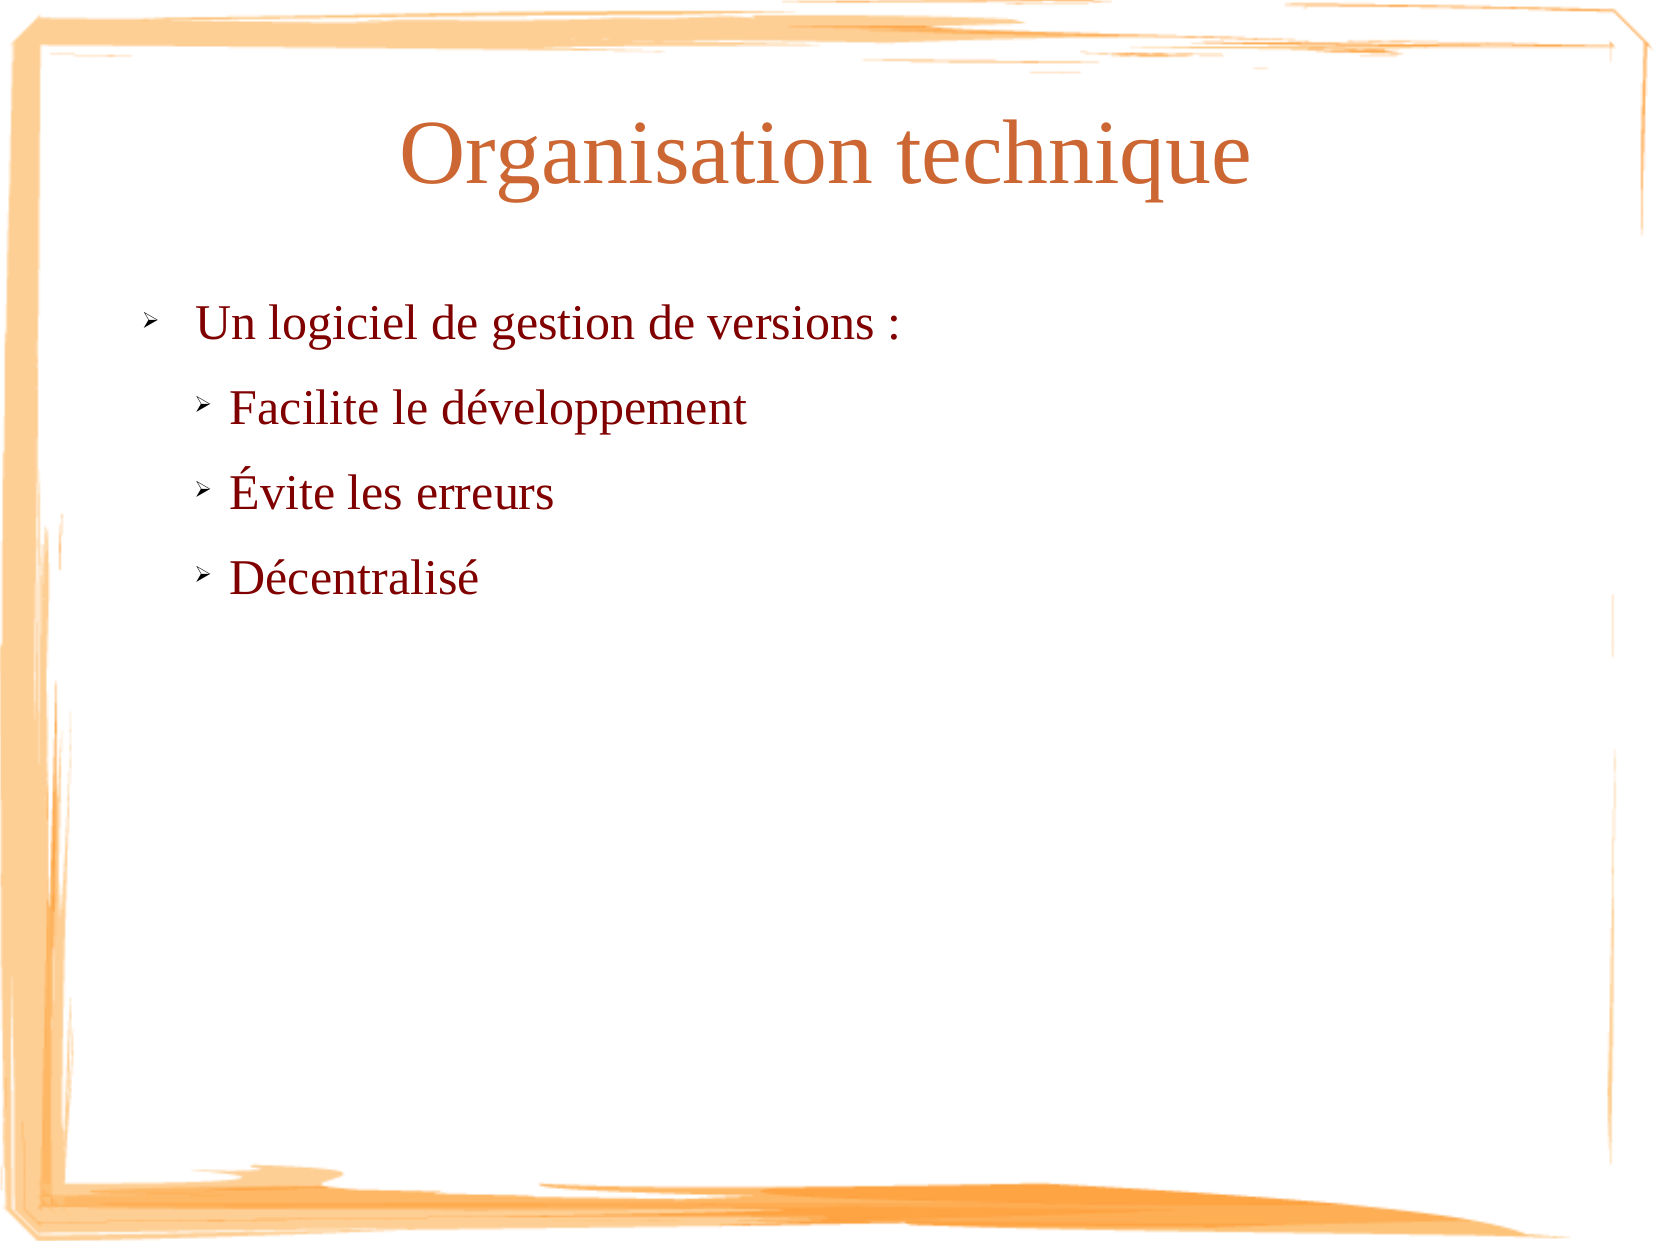

# Organisation technique
Un logiciel de gestion de versions :
Facilite le développement
Évite les erreurs
Décentralisé